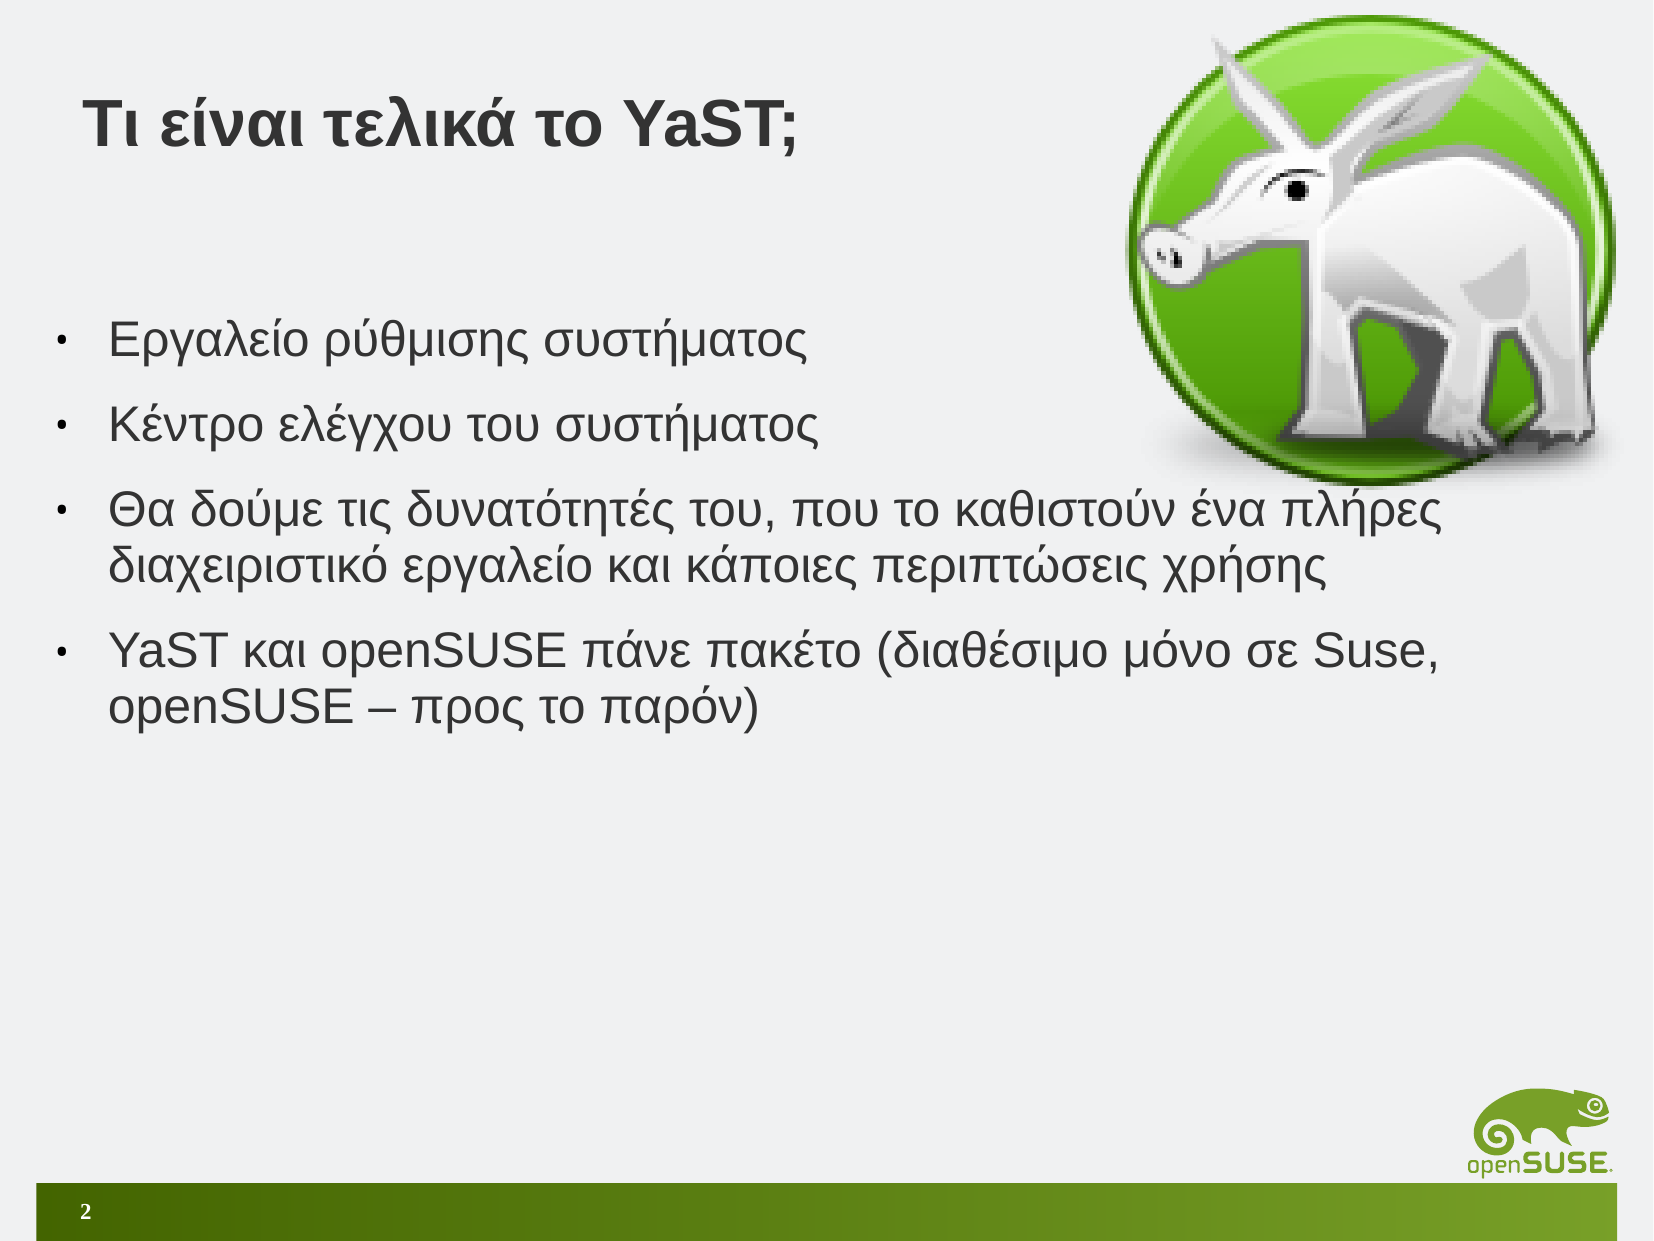

# Τι είναι τελικά το YaST;
Εργαλείο ρύθμισης συστήματος
Κέντρο ελέγχου του συστήματος
Θα δούμε τις δυνατότητές του, που το καθιστούν ένα πλήρες διαχειριστικό εργαλείο και κάποιες περιπτώσεις χρήσης
YaST και openSUSE πάνε πακέτο (διαθέσιμο μόνο σε Suse, openSUSE – προς το παρόν)
2